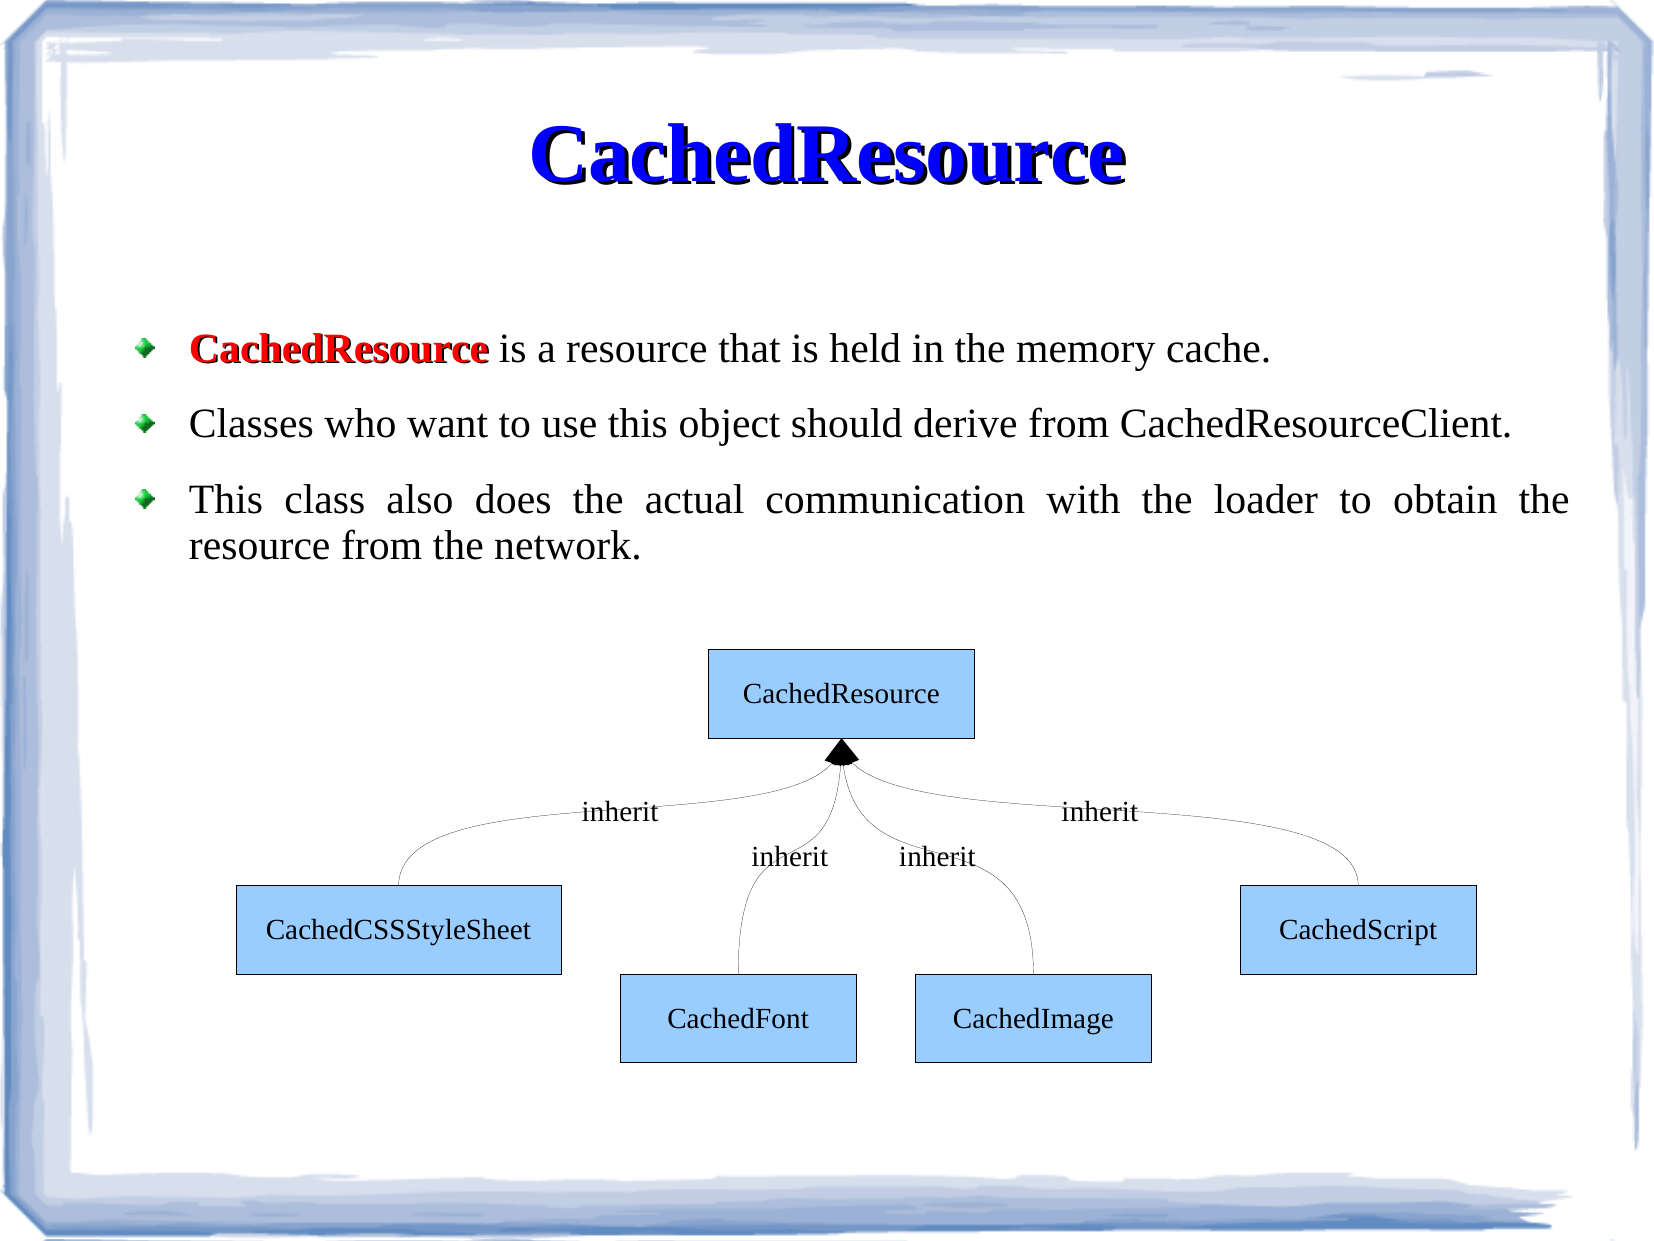

# CachedResource
CachedResource is a resource that is held in the memory cache.
Classes who want to use this object should derive from CachedResourceClient.
This class also does the actual communication with the loader to obtain the resource from the network.
CachedResource
CachedCSSStyleSheet
CachedScript
CachedFont
CachedImage